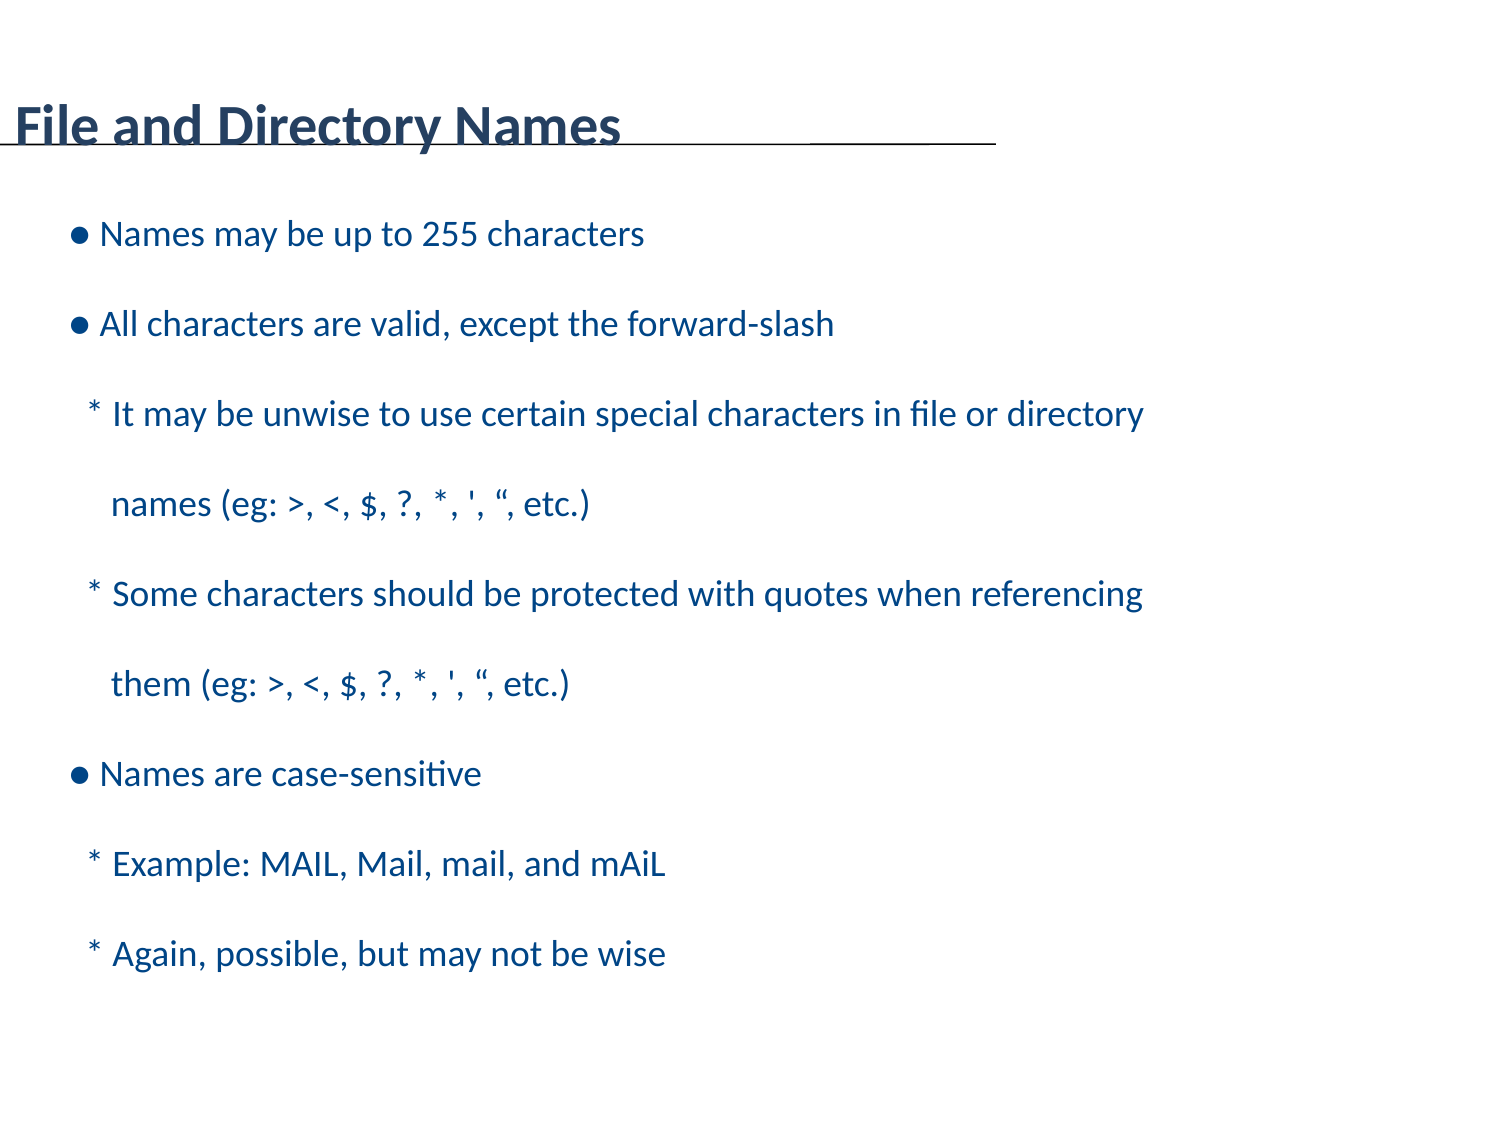

File and Directory Names
● Names may be up to 255 characters
● All characters are valid, except the forward-slash
 * It may be unwise to use certain special characters in file or directory
 names (eg: >, <, $, ?, *, ', “, etc.)
 * Some characters should be protected with quotes when referencing
 them (eg: >, <, $, ?, *, ', “, etc.)
● Names are case-sensitive
 * Example: MAIL, Mail, mail, and mAiL
 * Again, possible, but may not be wise